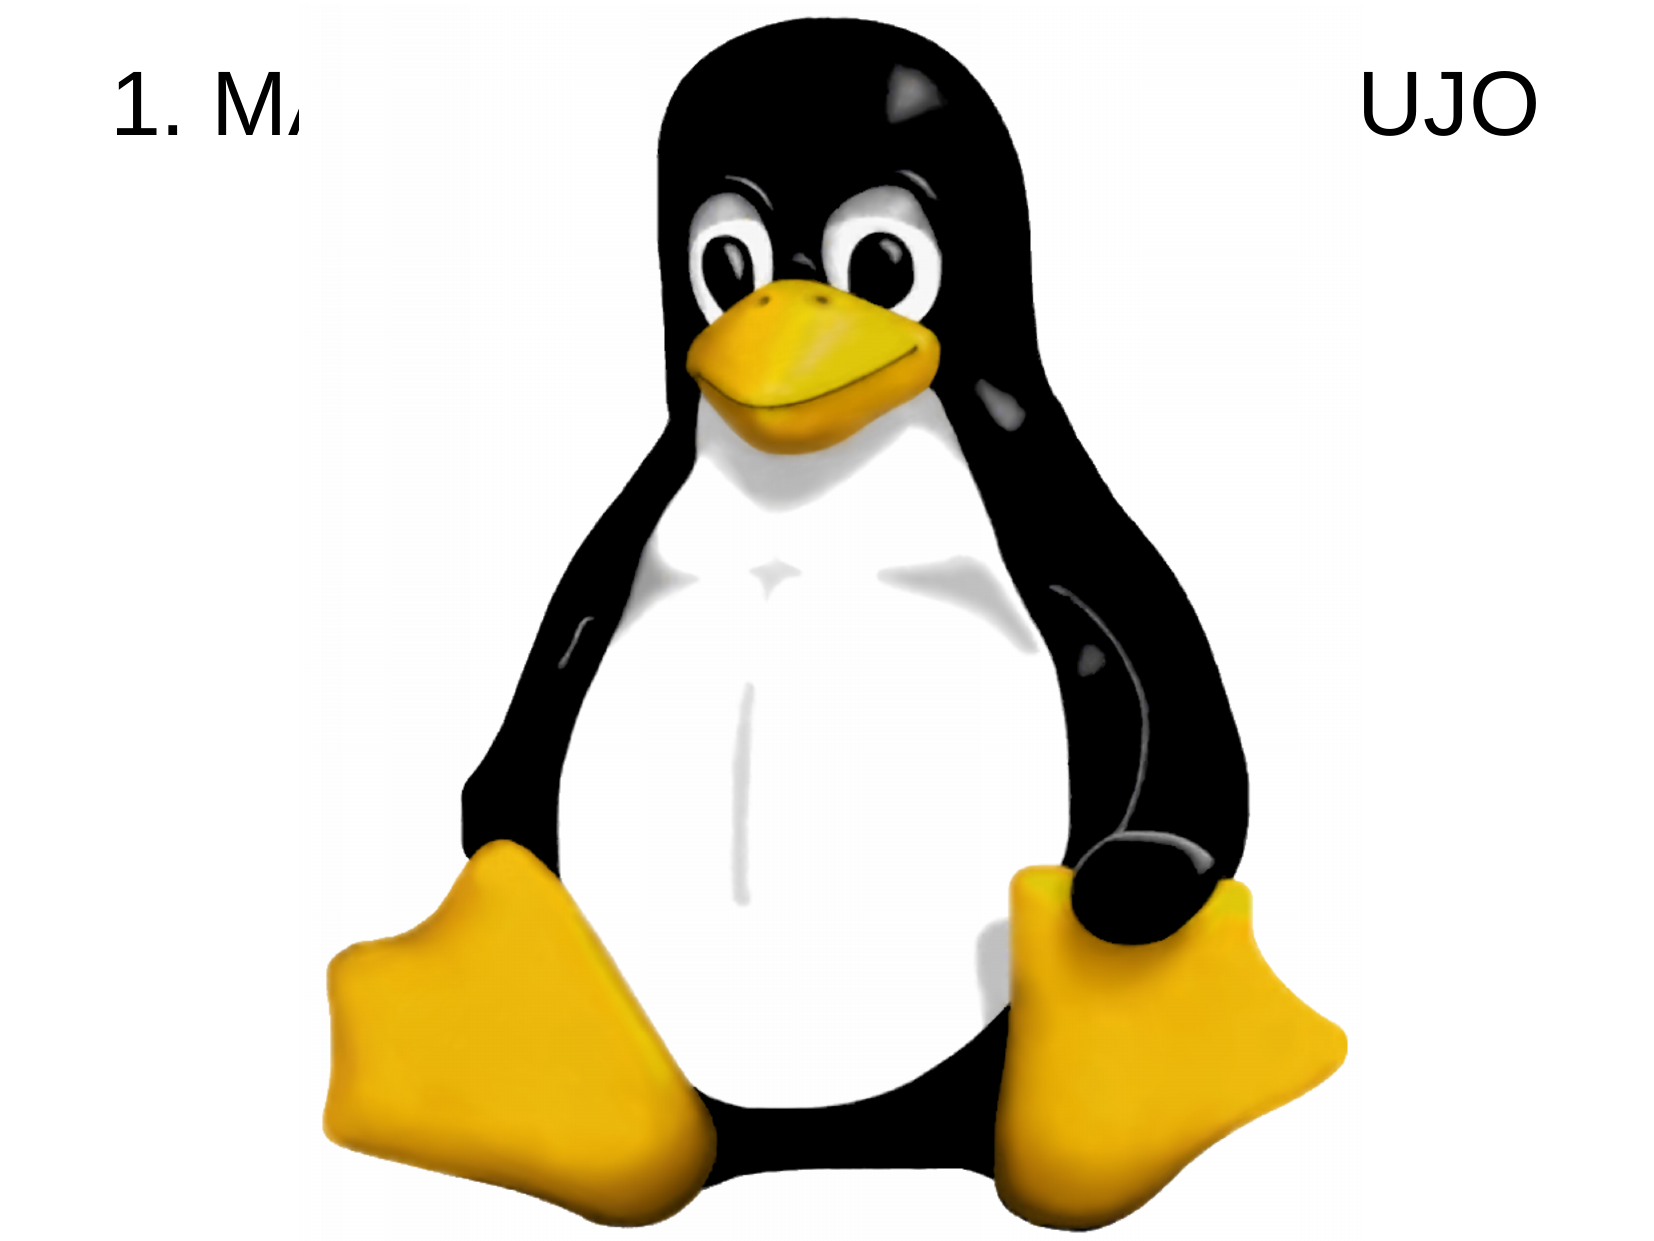

# 1. MAPAS DE PUNTOS Y DIBUJO VECTORIAL